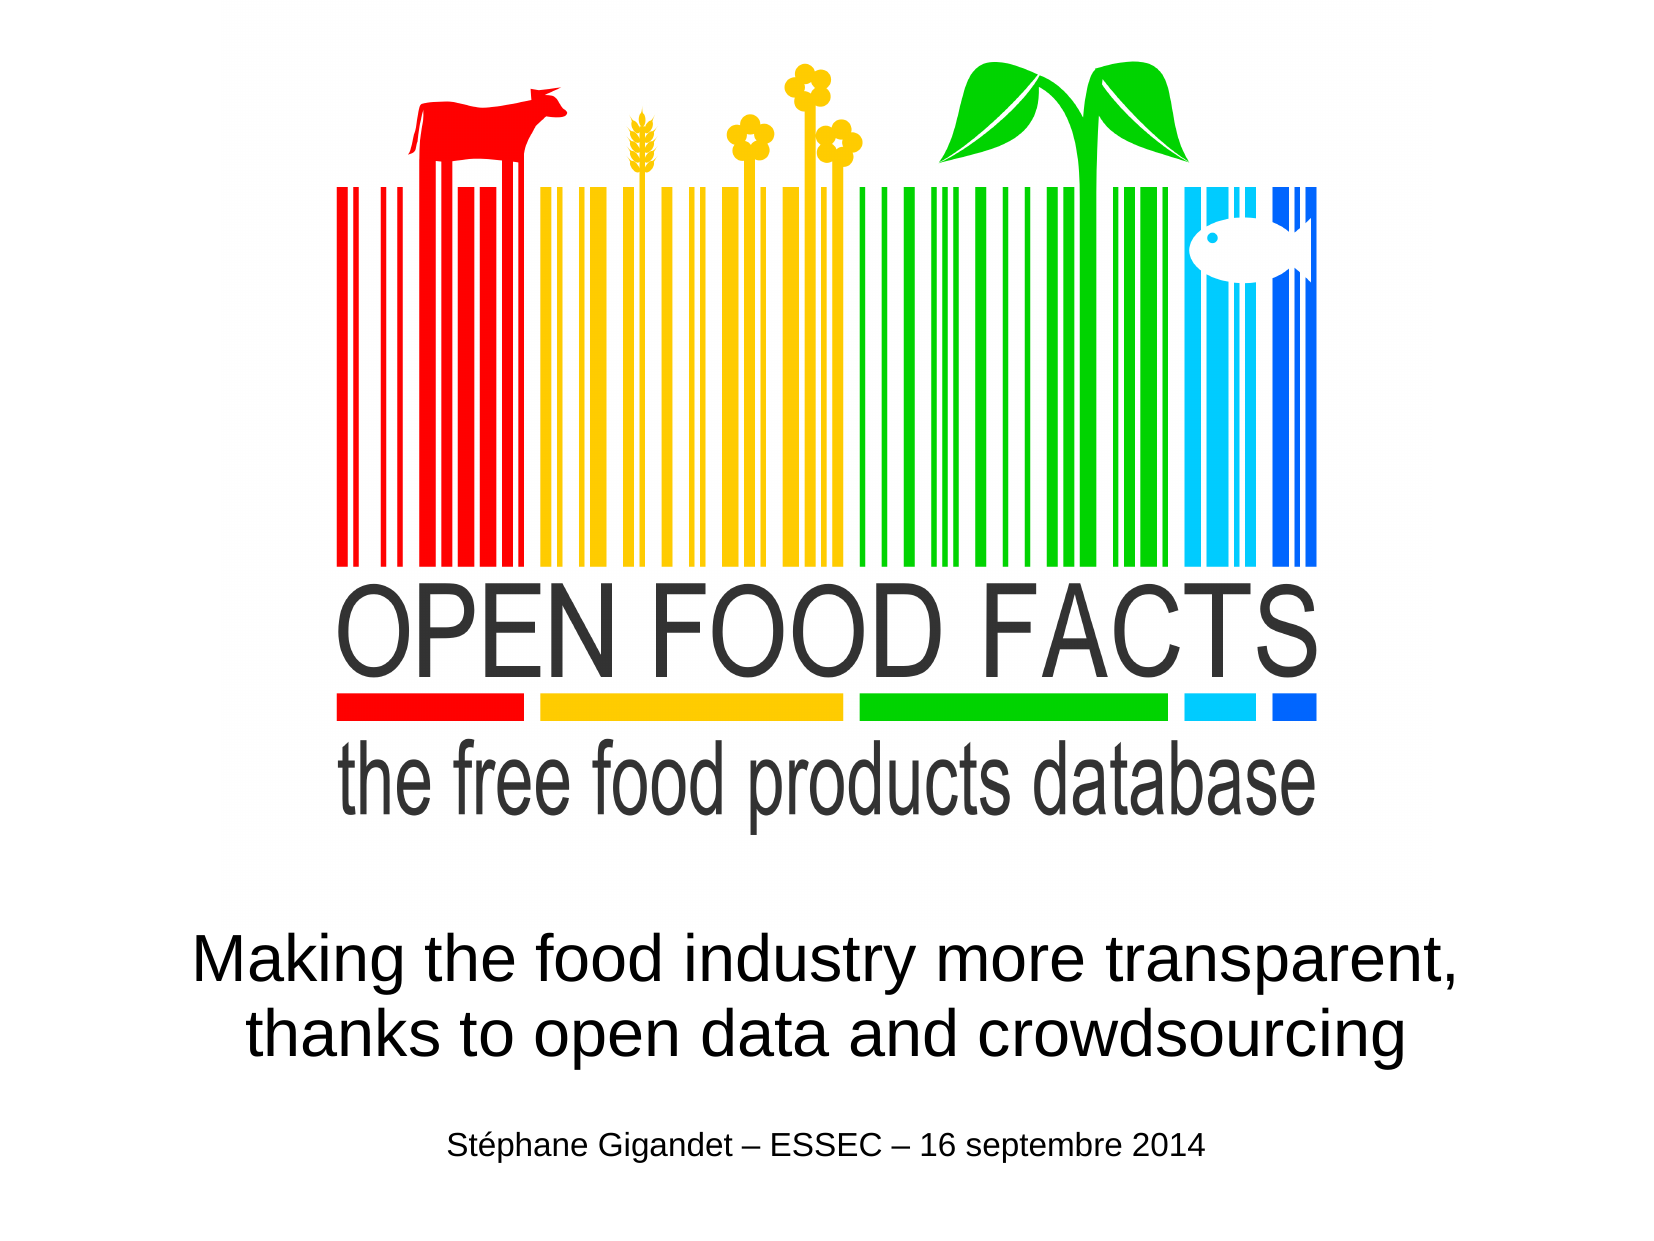

# Making the food industry more transparent,
thanks to open data and crowdsourcing
Stéphane Gigandet – ESSEC – 16 septembre 2014